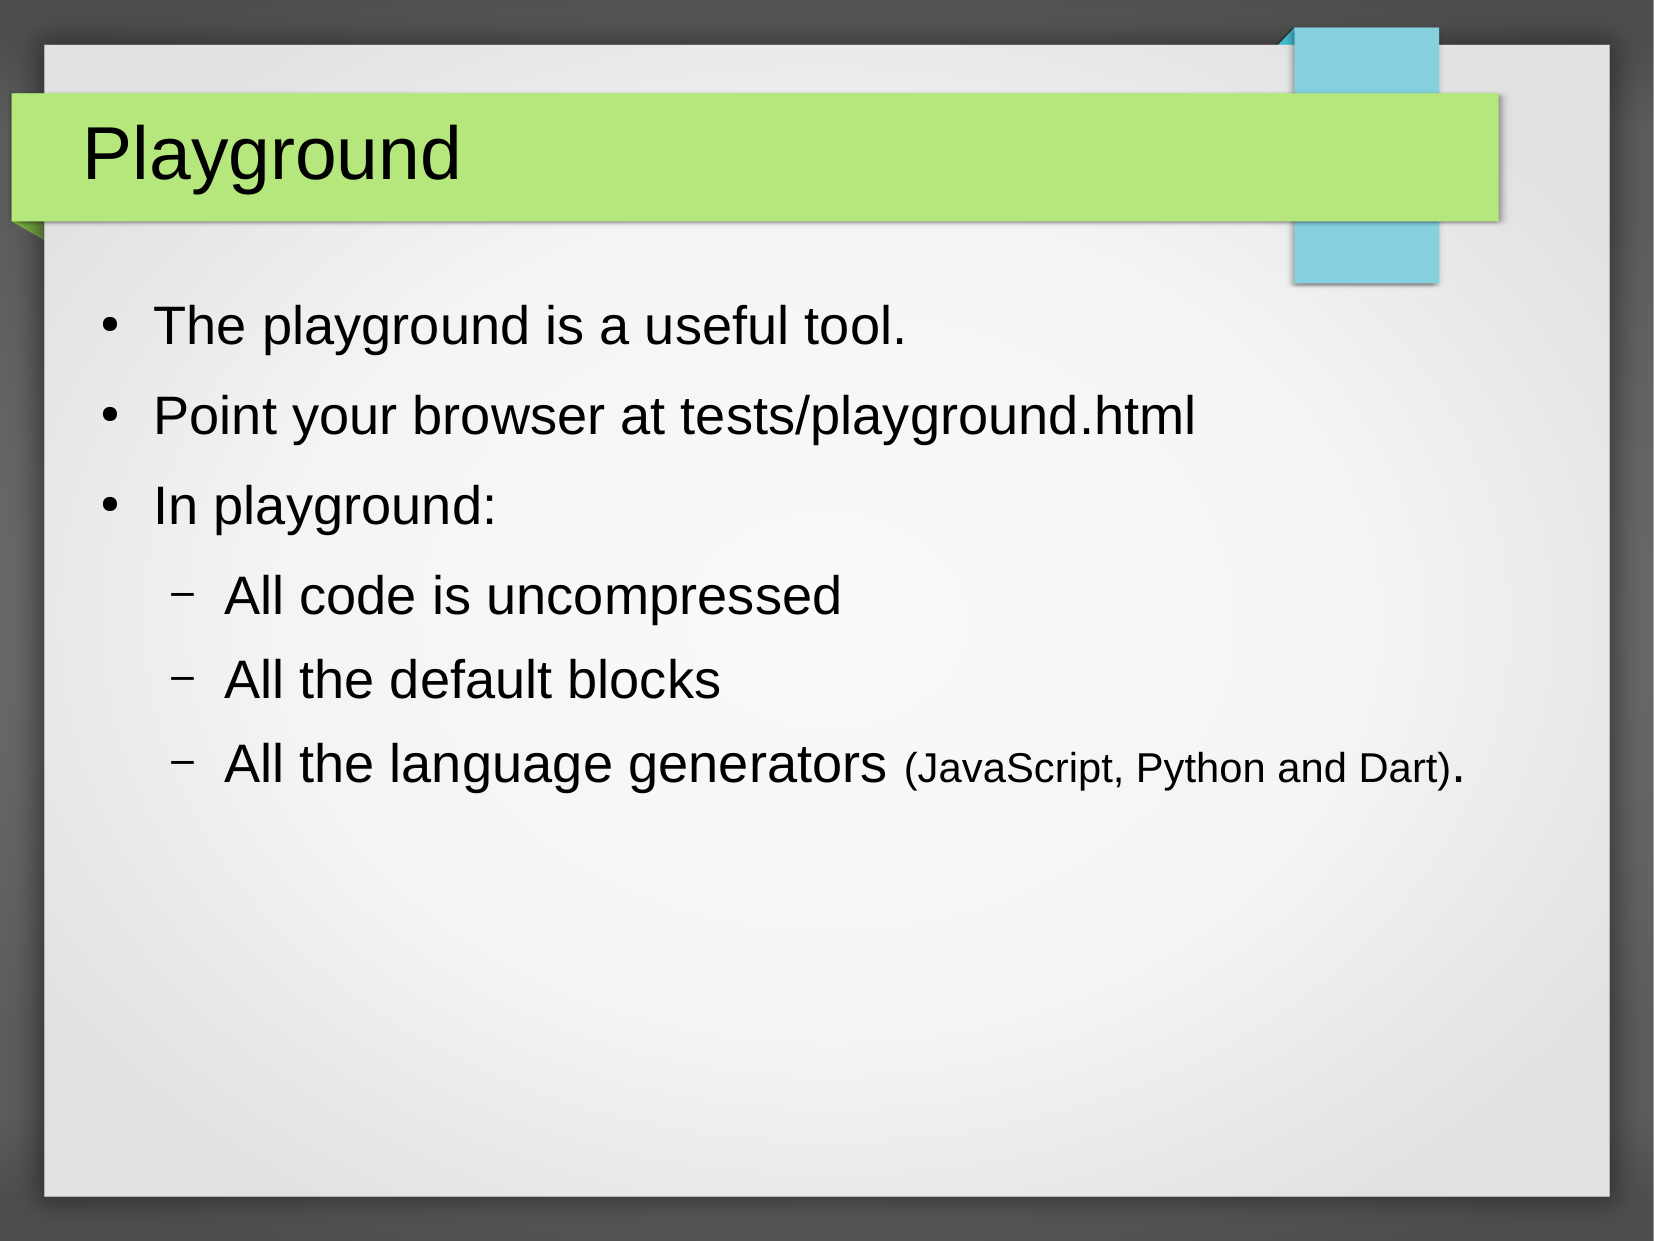

# Playground
The playground is a useful tool.
Point your browser at tests/playground.html
In playground:
All code is uncompressed
All the default blocks
All the language generators (JavaScript, Python and Dart).